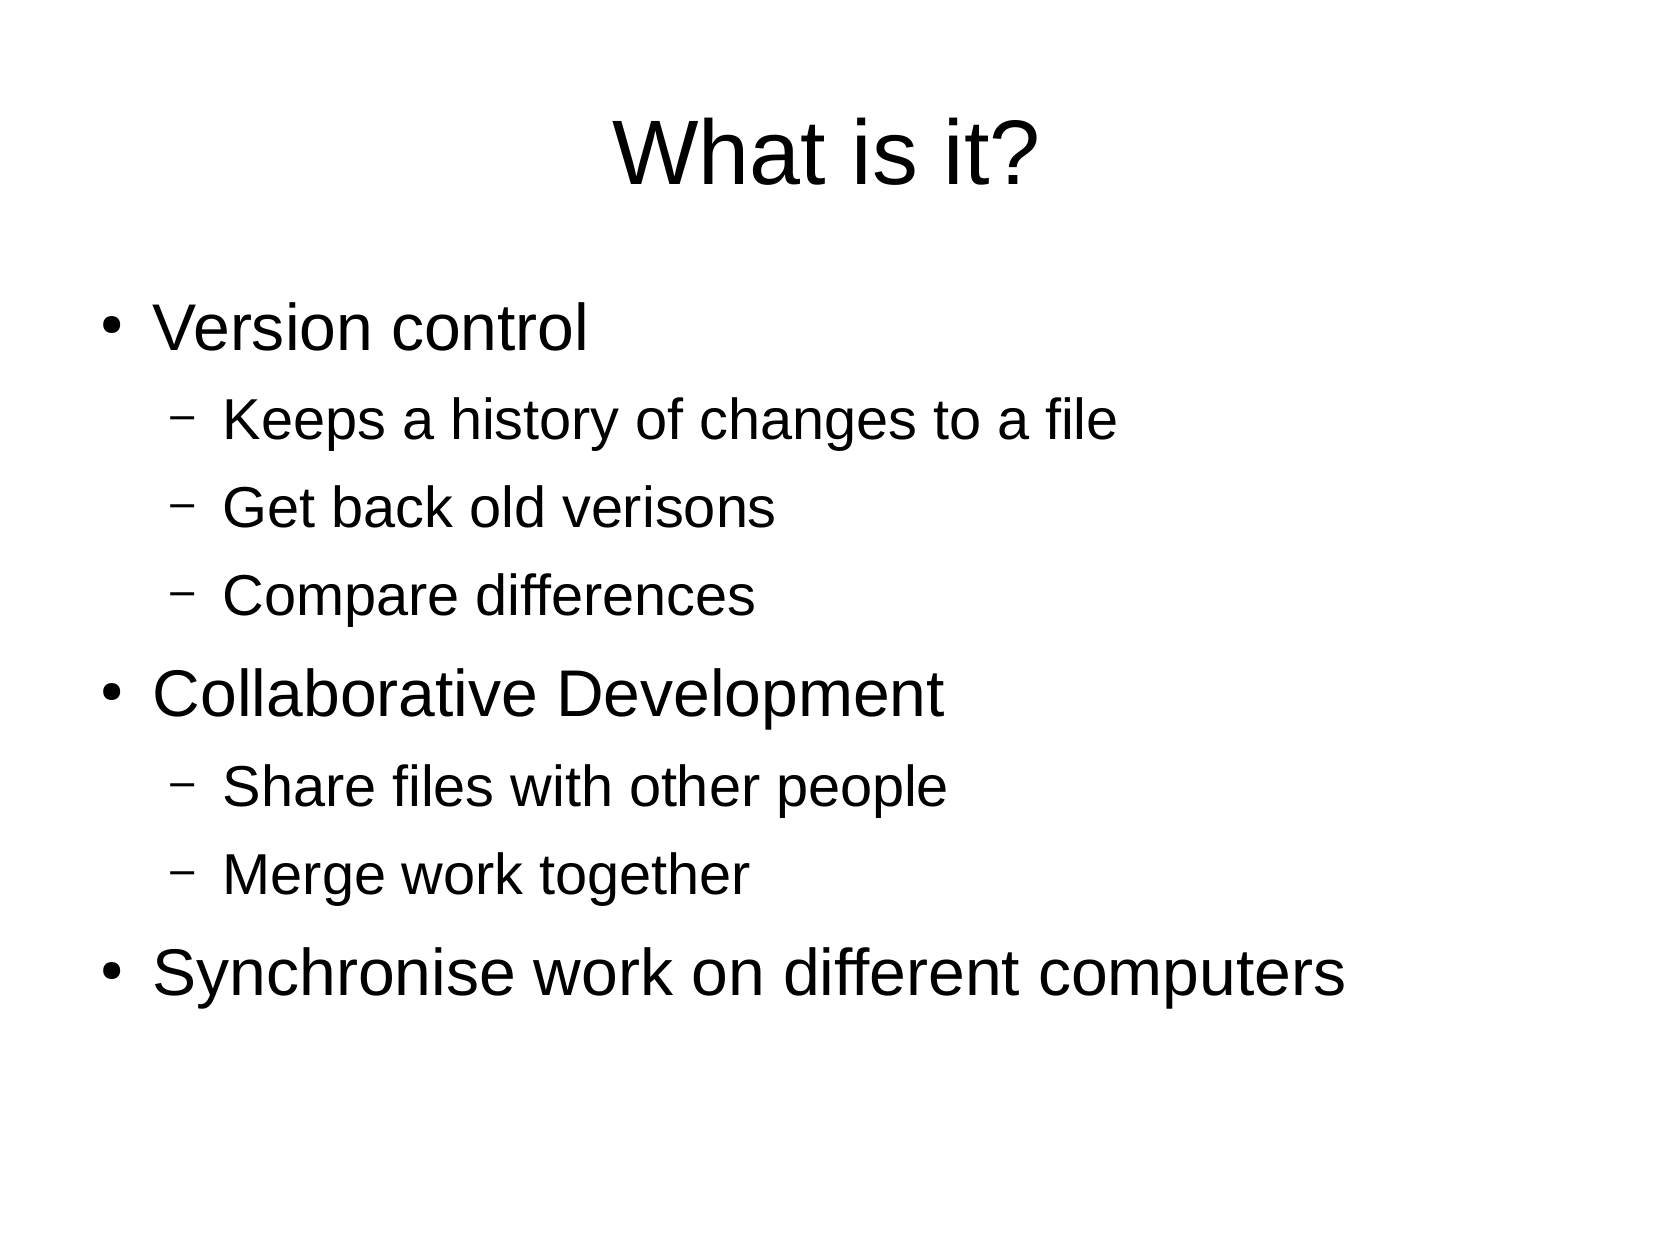

# What is it?
Version control
Keeps a history of changes to a file
Get back old verisons
Compare differences
Collaborative Development
Share files with other people
Merge work together
Synchronise work on different computers